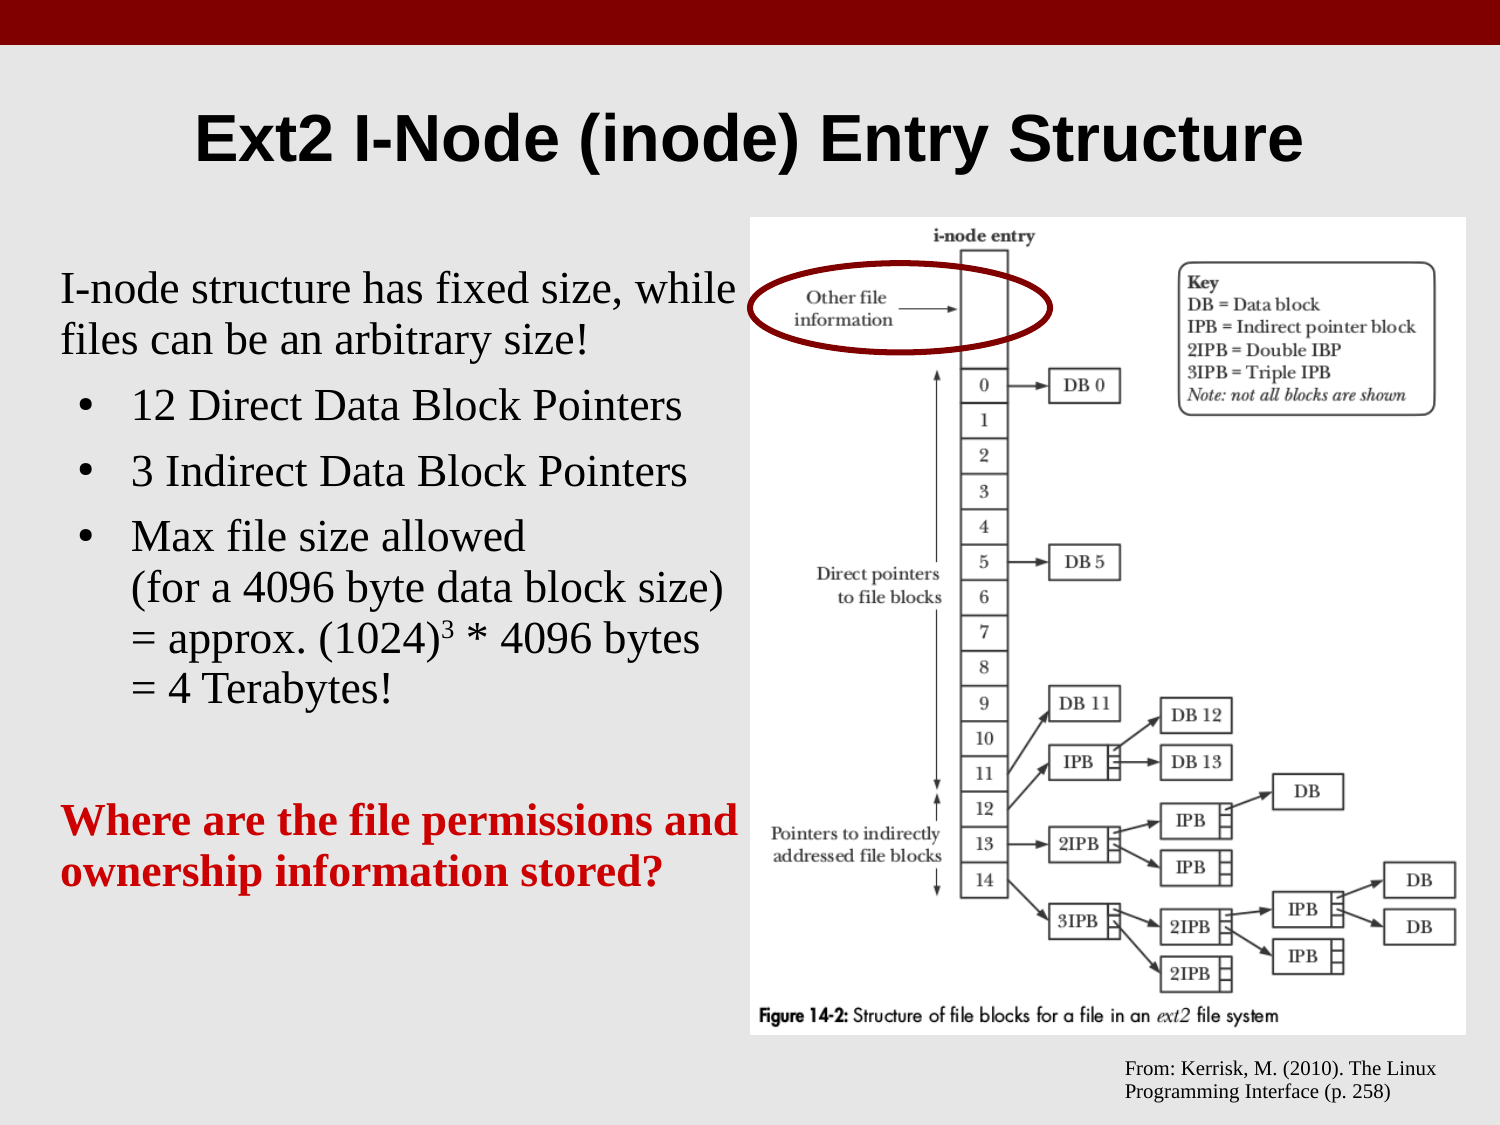

# Ext2 I-Node (inode) Entry Structure
I-node structure has fixed size, while files can be an arbitrary size!
12 Direct Data Block Pointers
3 Indirect Data Block Pointers
Max file size allowed
(for a 4096 byte data block size)
= approx. (1024)3 * 4096 bytes
= 4 Terabytes!
Where are the file permissions and ownership information stored?
From: Kerrisk, M. (2010). The Linux Programming Interface (p. 258)